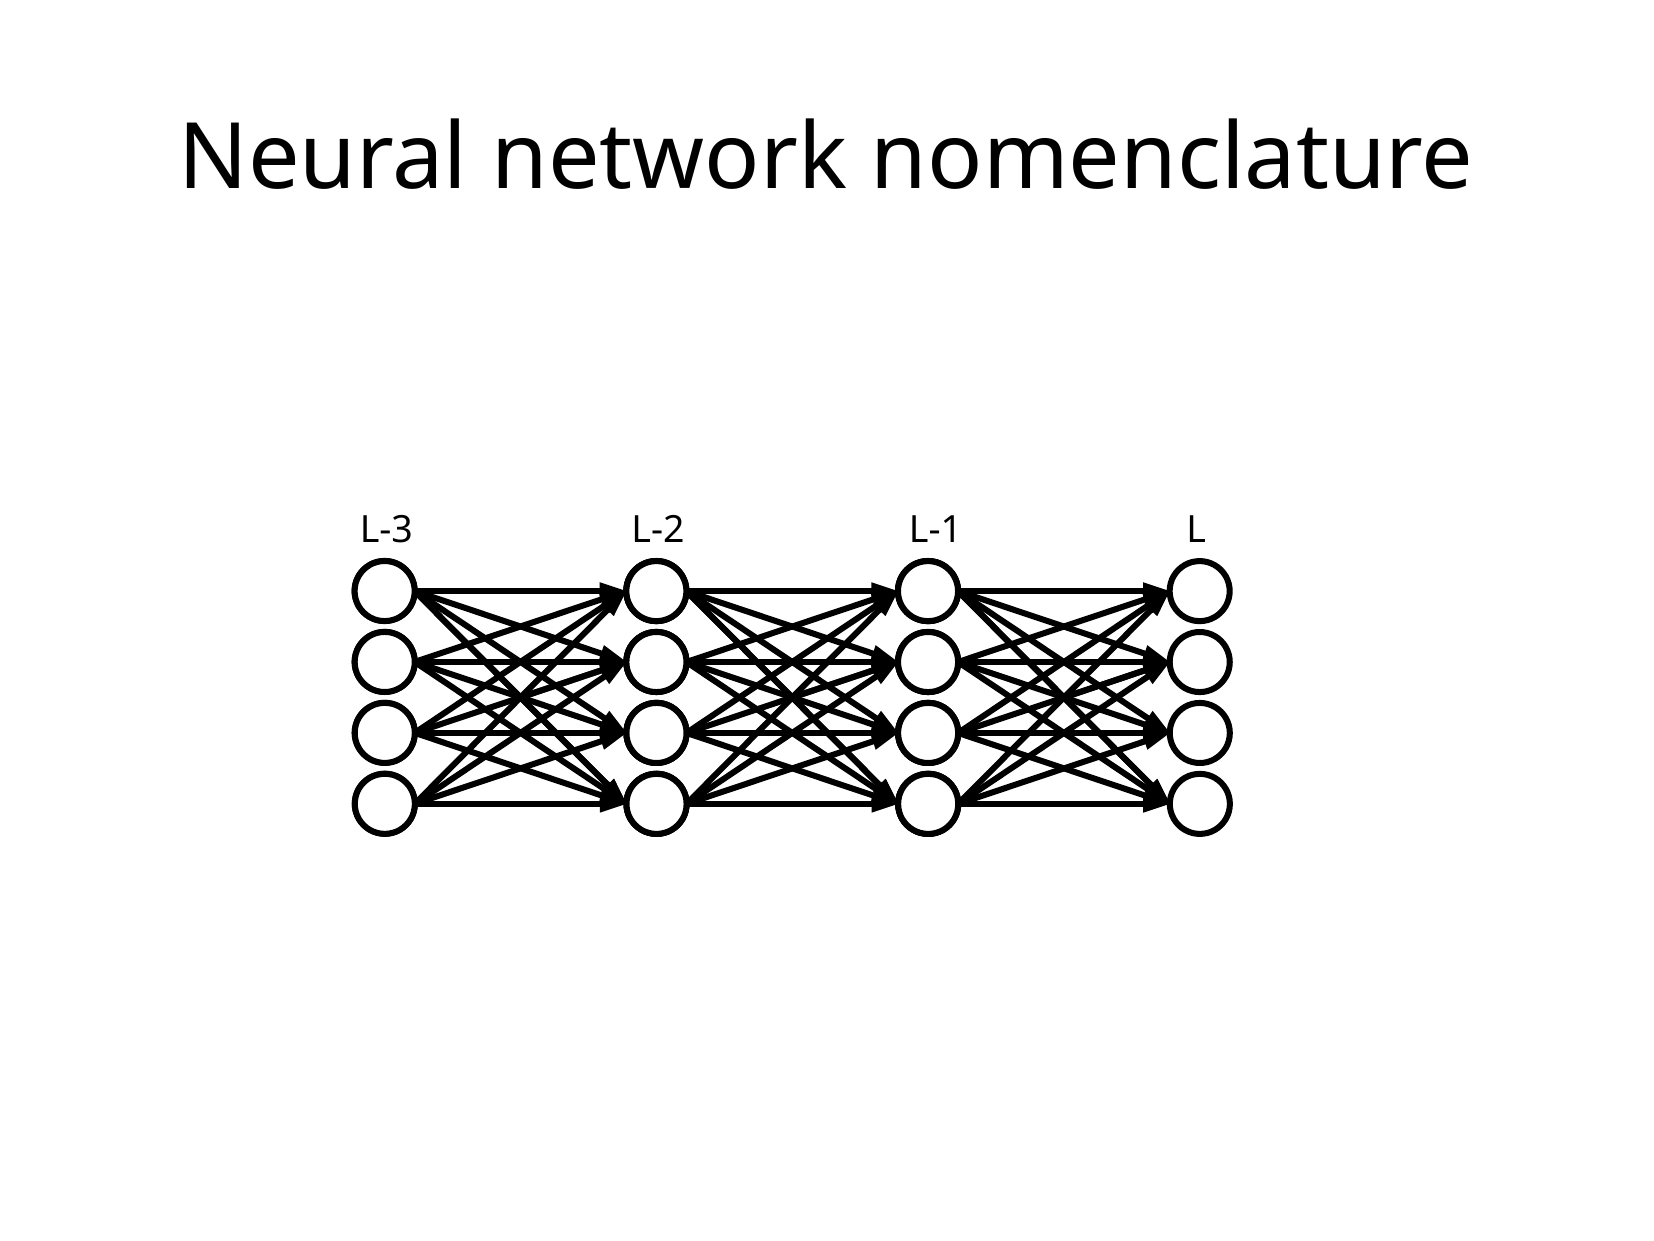

# Neural network nomenclature
L
L-1
L-2
L-3